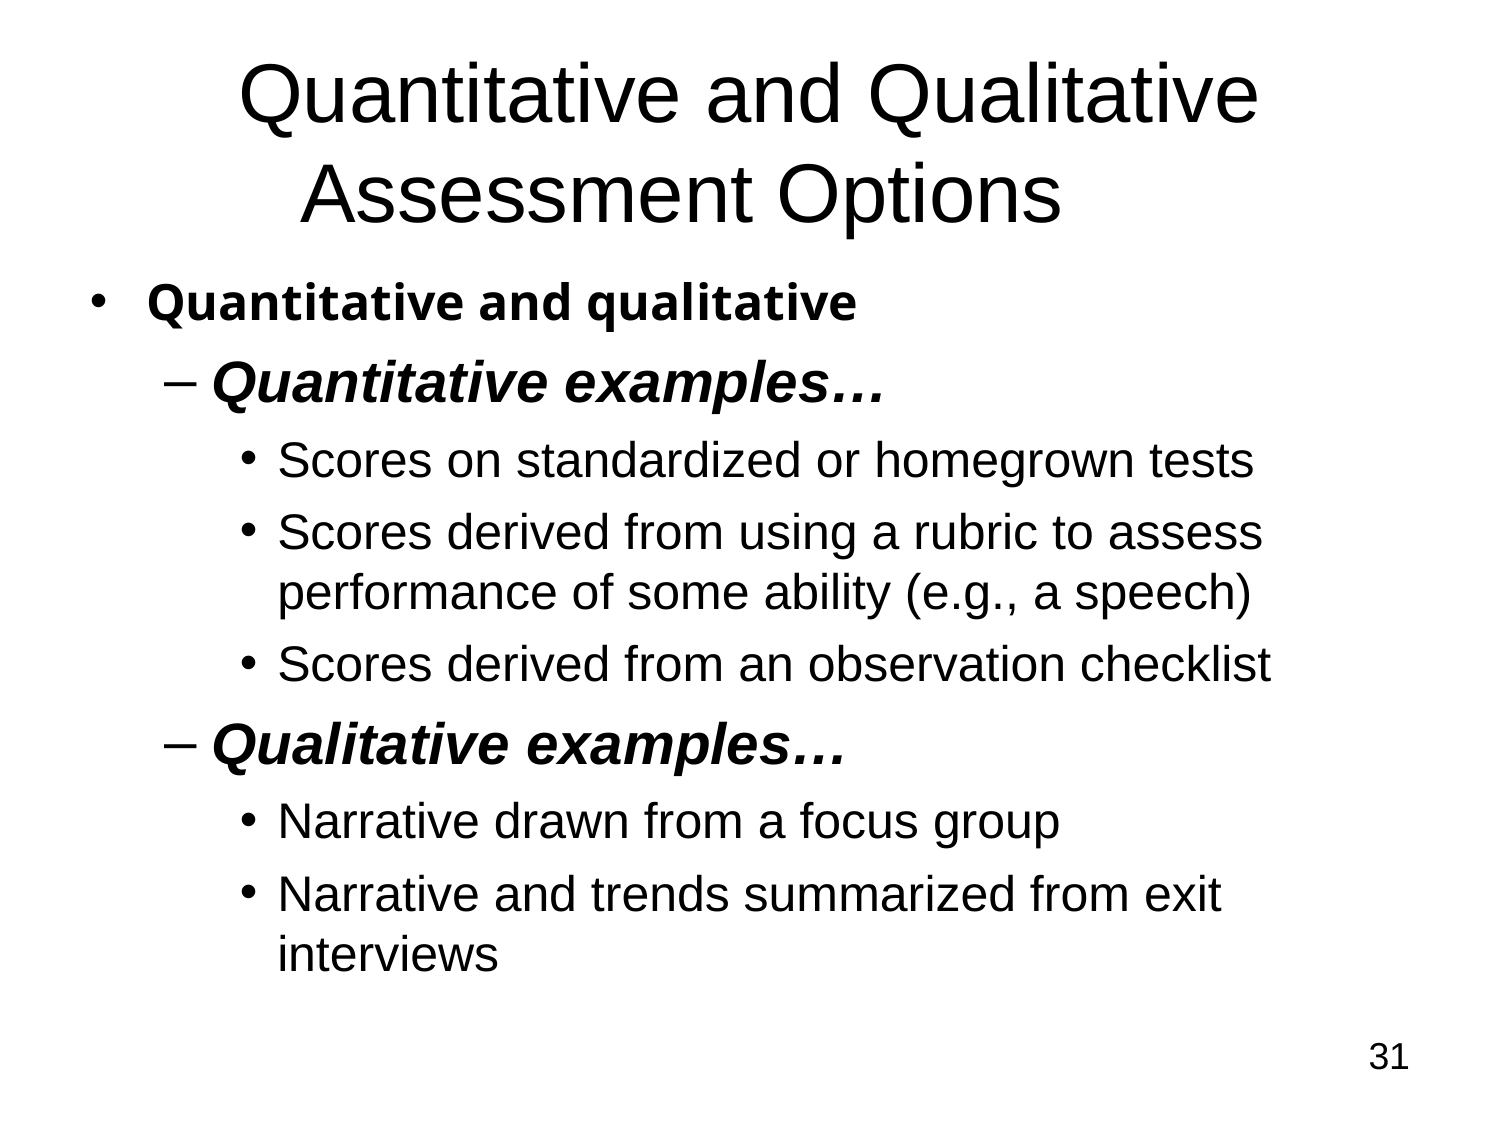

# Quantitative and Qualitative Assessment Options
Quantitative and qualitative
Quantitative examples…
Scores on standardized or homegrown tests
Scores derived from using a rubric to assess performance of some ability (e.g., a speech)
Scores derived from an observation checklist
Qualitative examples…
Narrative drawn from a focus group
Narrative and trends summarized from exit interviews
31